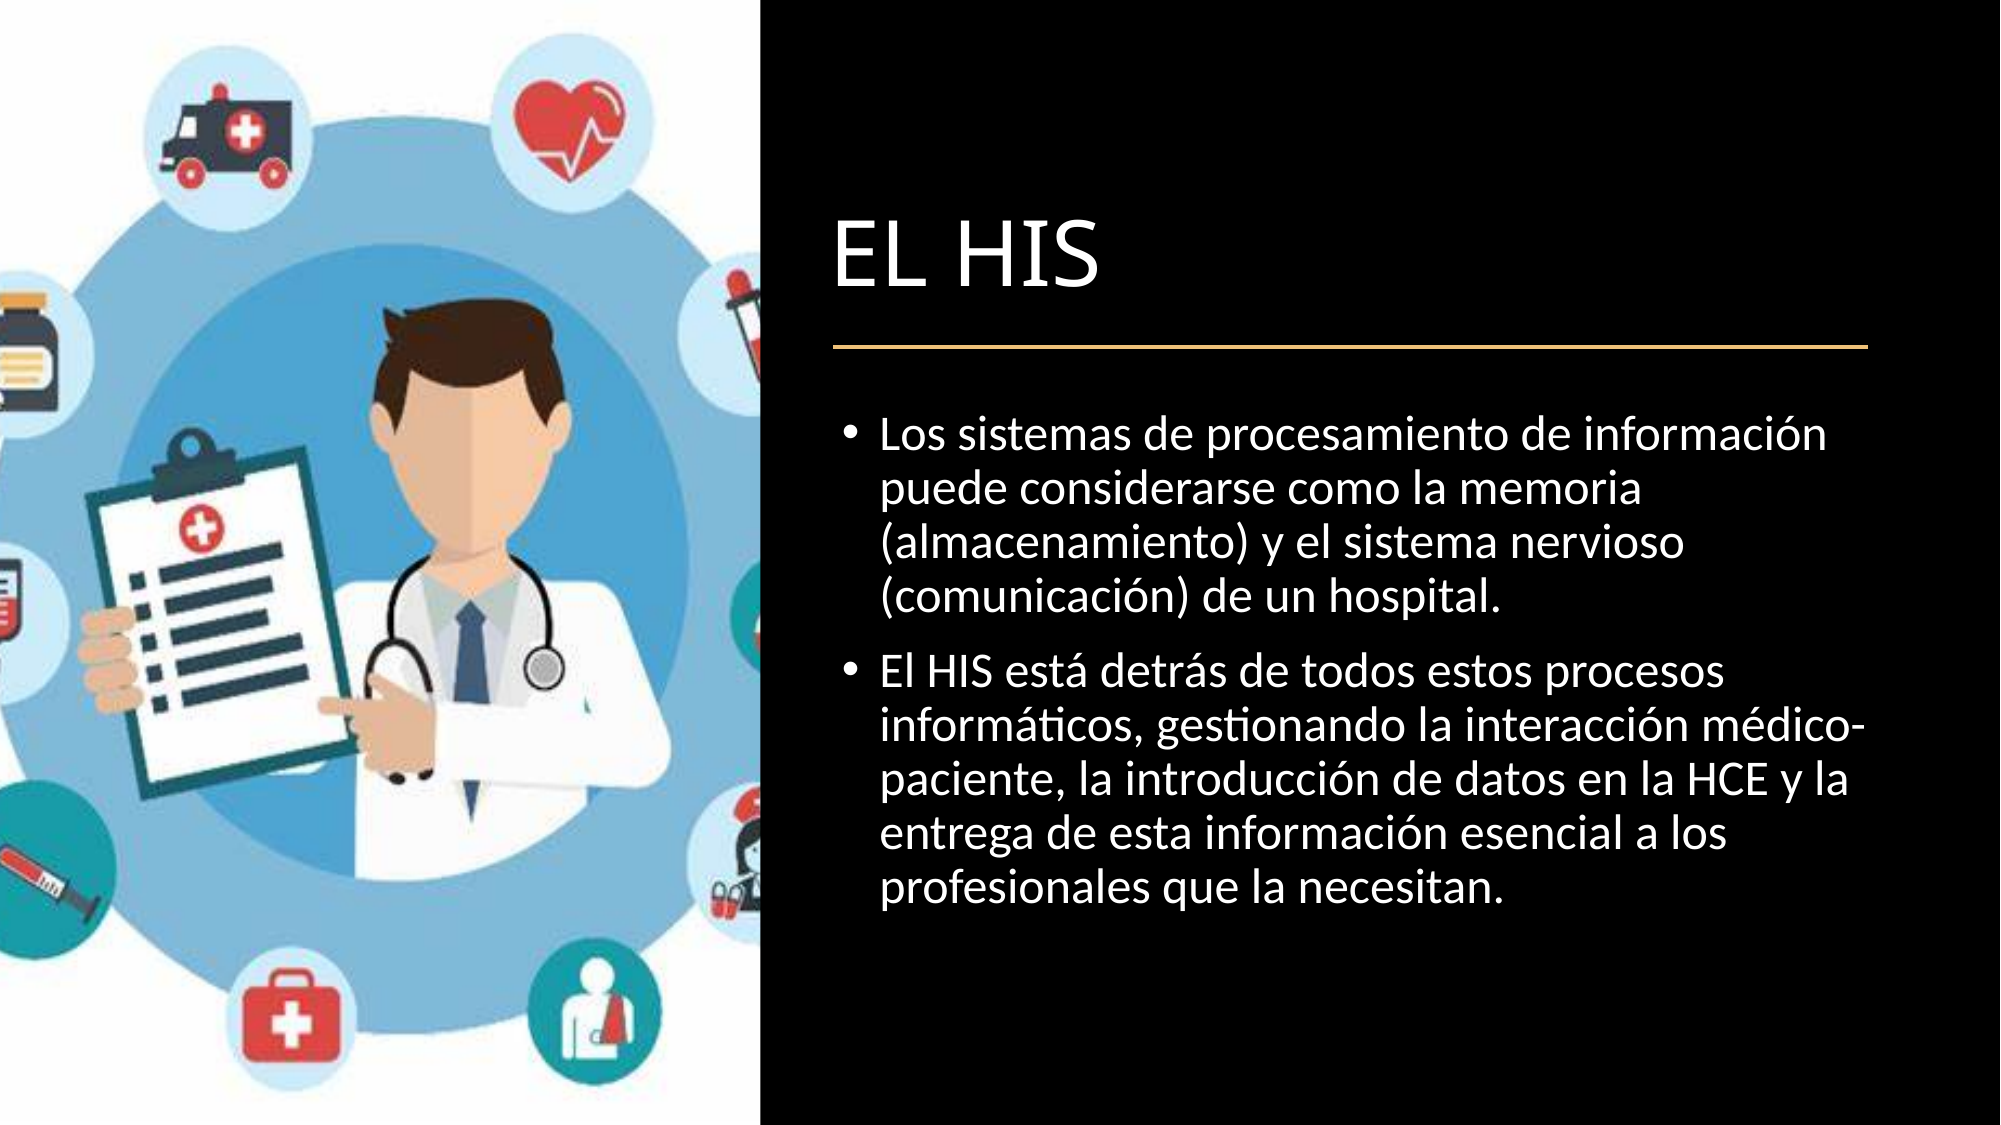

# EL HIS
Los sistemas de procesamiento de información puede considerarse como la memoria (almacenamiento) y el sistema nervioso (comunicación) de un hospital.
El HIS está detrás de todos estos procesos informáticos, gestionando la interacción médico-paciente, la introducción de datos en la HCE y la entrega de esta información esencial a los profesionales que la necesitan.